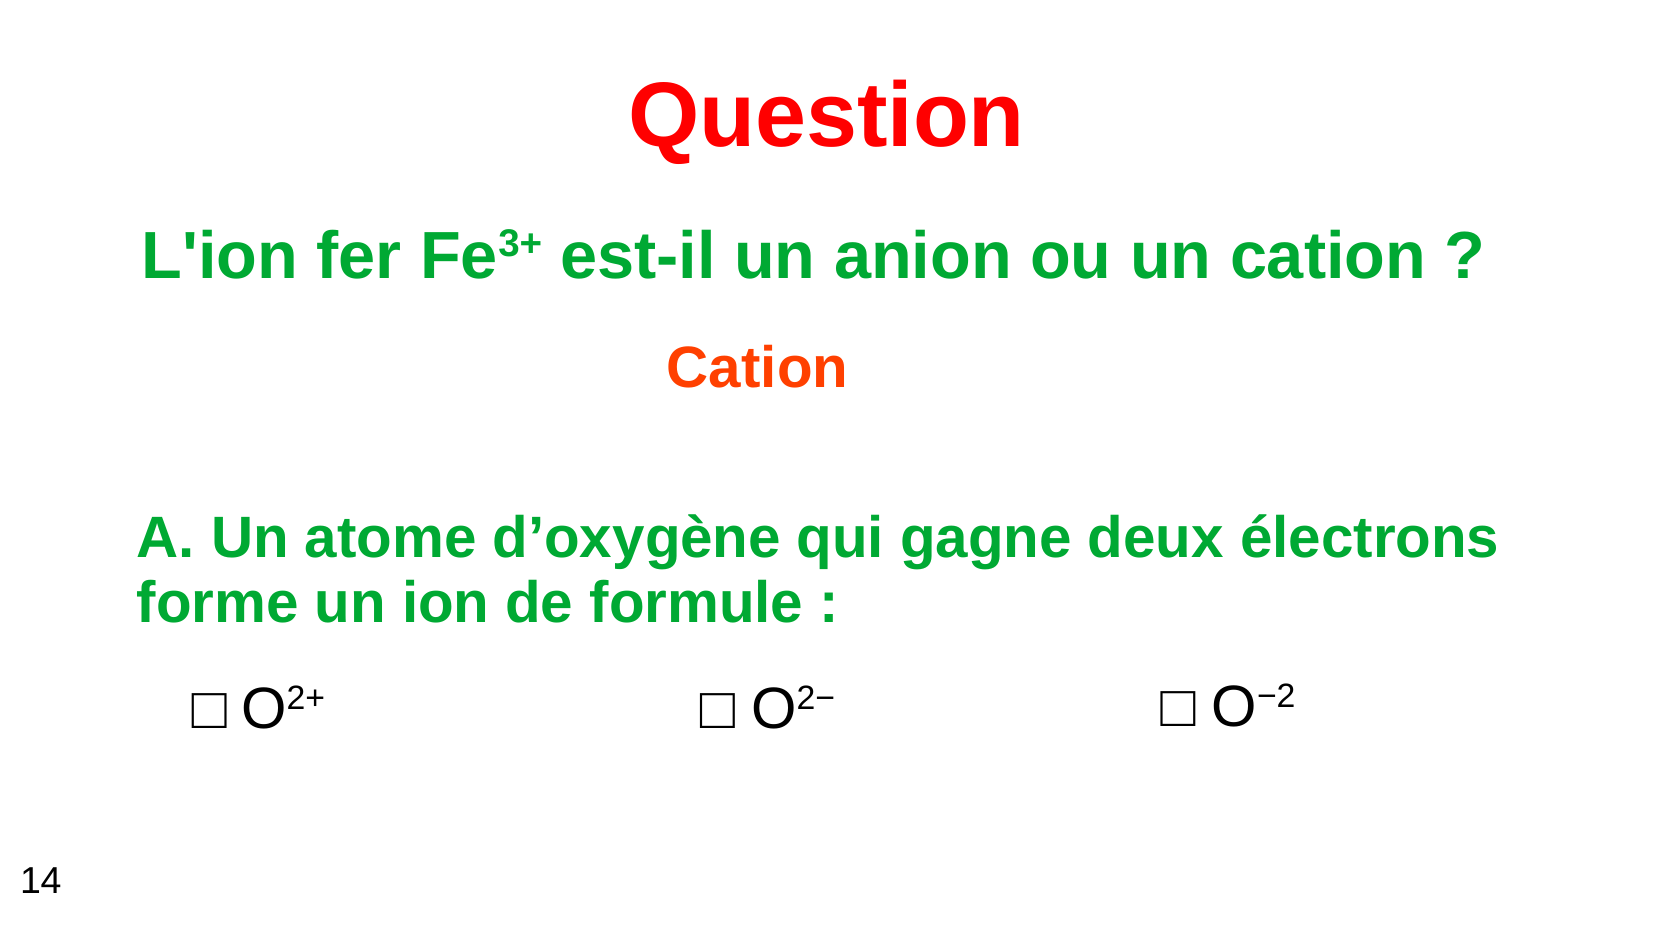

# Question
L'ion fer Fe3+ est-il un anion ou un cation ?
Cation
A. Un atome d’oxygène qui gagne deux électrons forme un ion de formule :
□ O−2
□ O2+
□ O2−